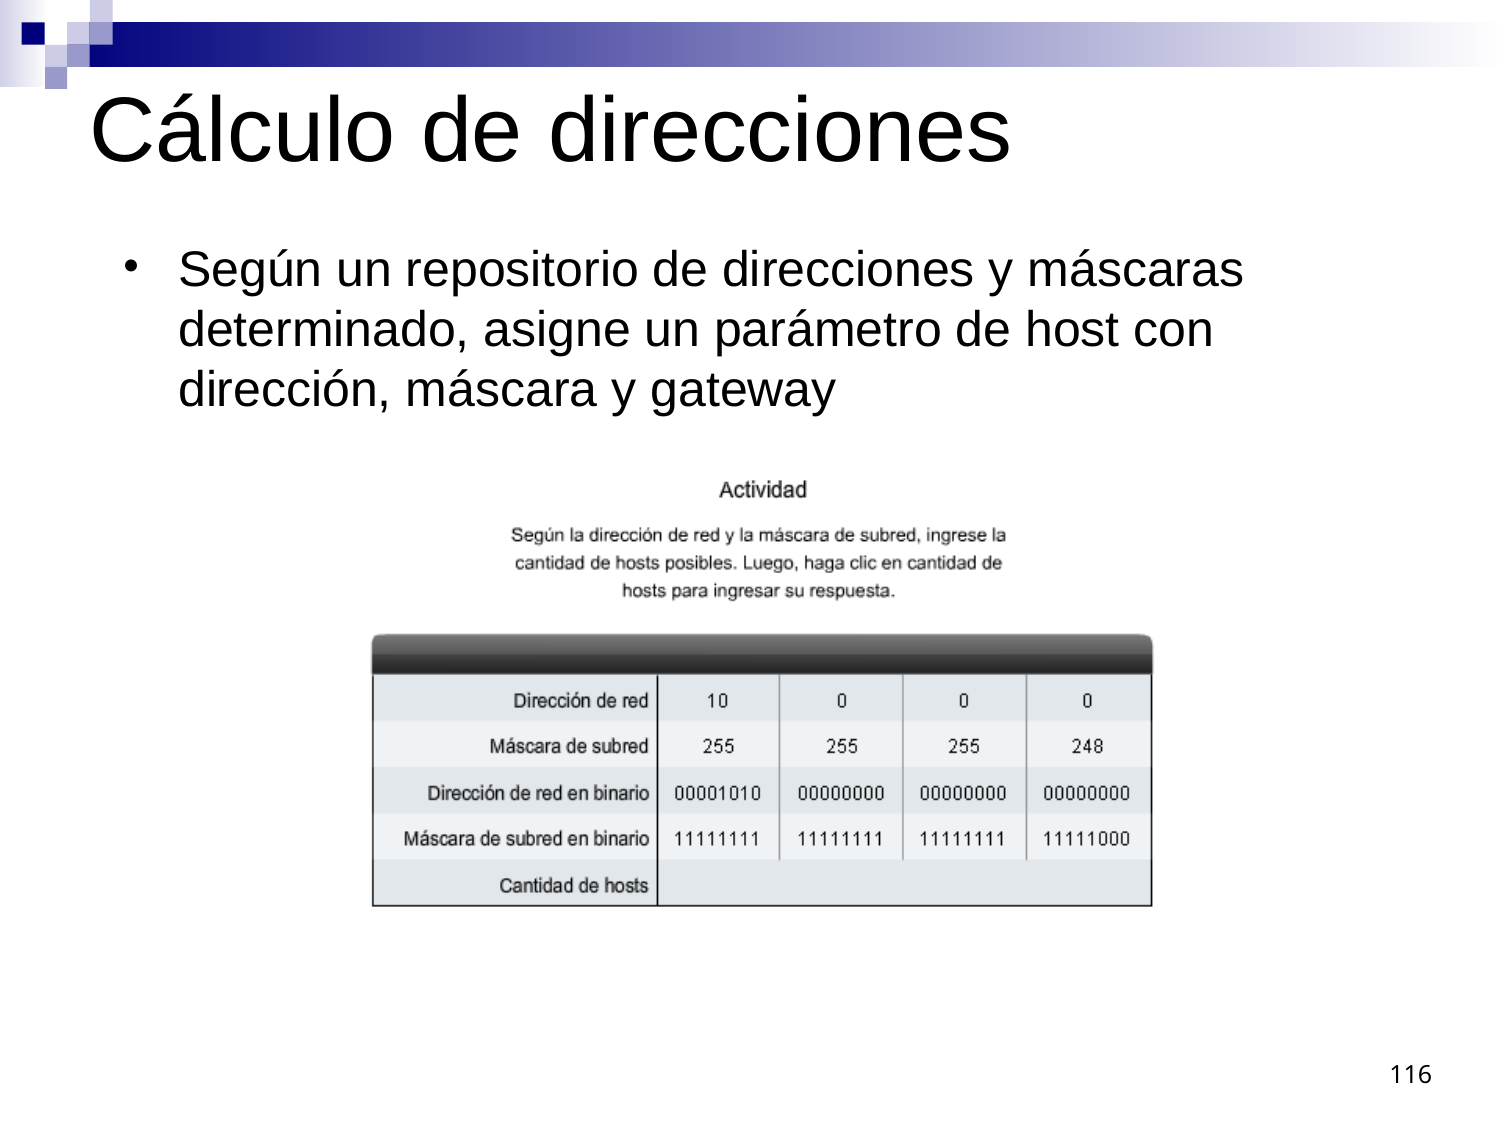

Cálculo de direcciones
Según un repositorio de direcciones y máscaras determinado, asigne un parámetro de host con dirección, máscara y gateway